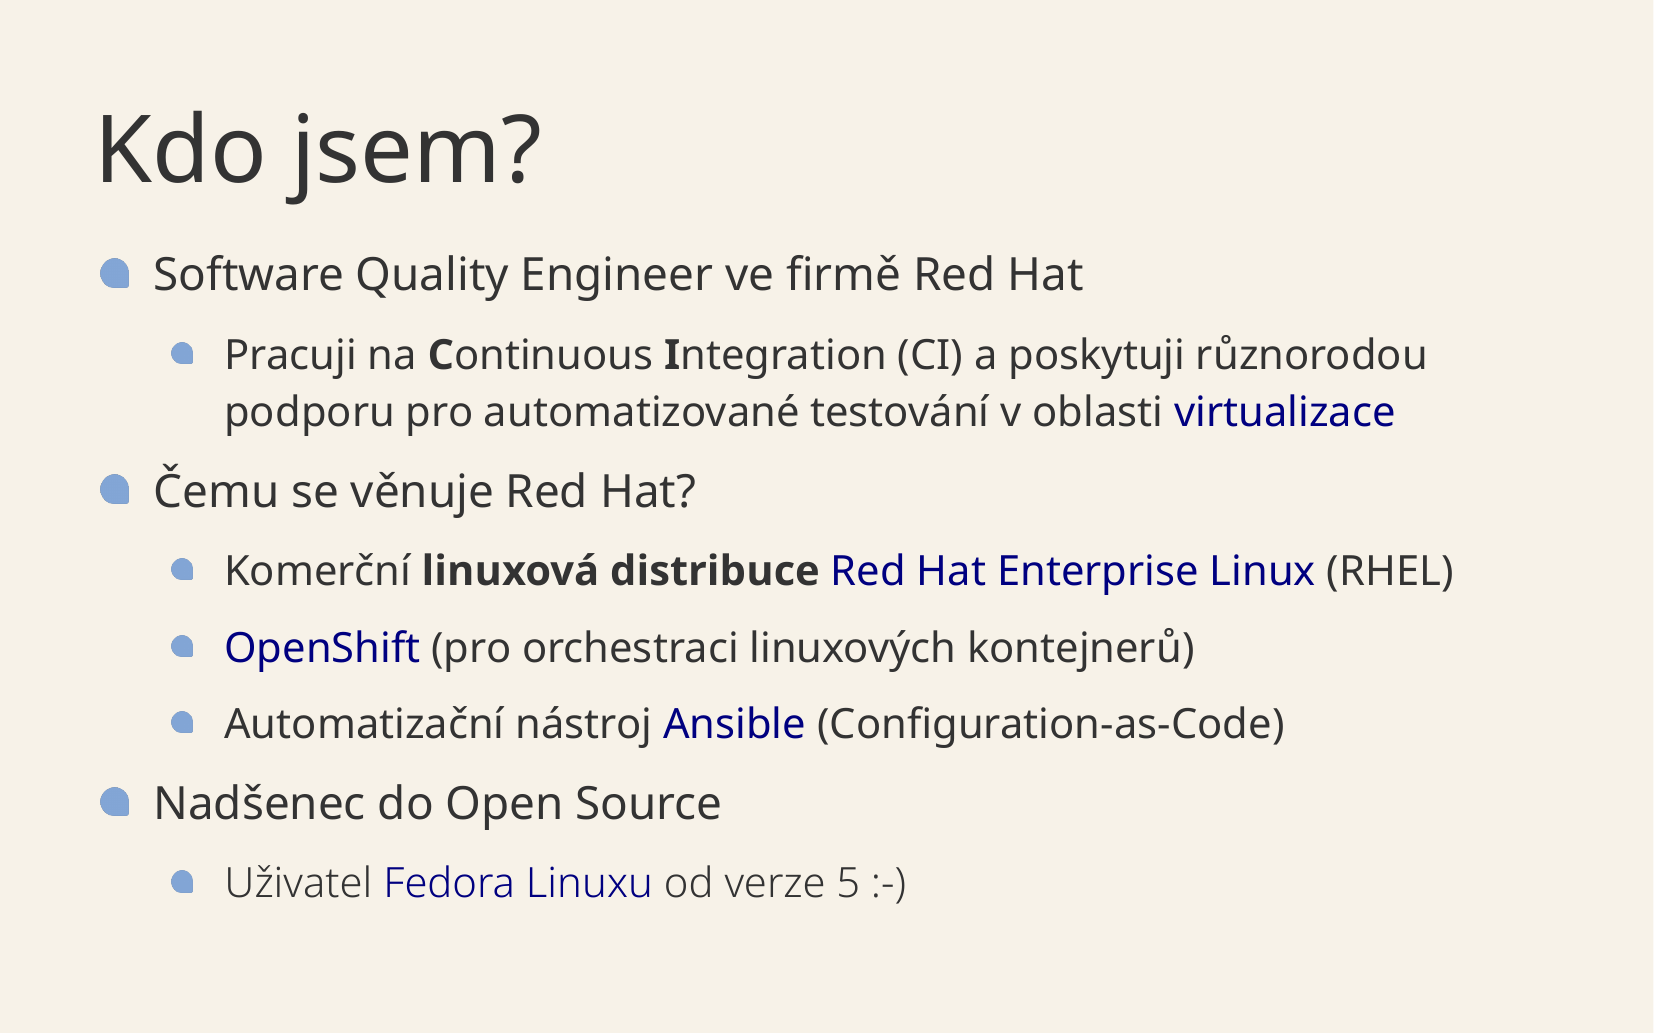

Kdo jsem?
# Software Quality Engineer ve firmě Red Hat
Pracuji na Continuous Integration (CI) a poskytuji různorodou podporu pro automatizované testování v oblasti virtualizace
Čemu se věnuje Red Hat?
Komerční linuxová distribuce Red Hat Enterprise Linux (RHEL)
OpenShift (pro orchestraci linuxových kontejnerů)
Automatizační nástroj Ansible (Configuration-as-Code)
Nadšenec do Open Source
Uživatel Fedora Linuxu od verze 5 :-)